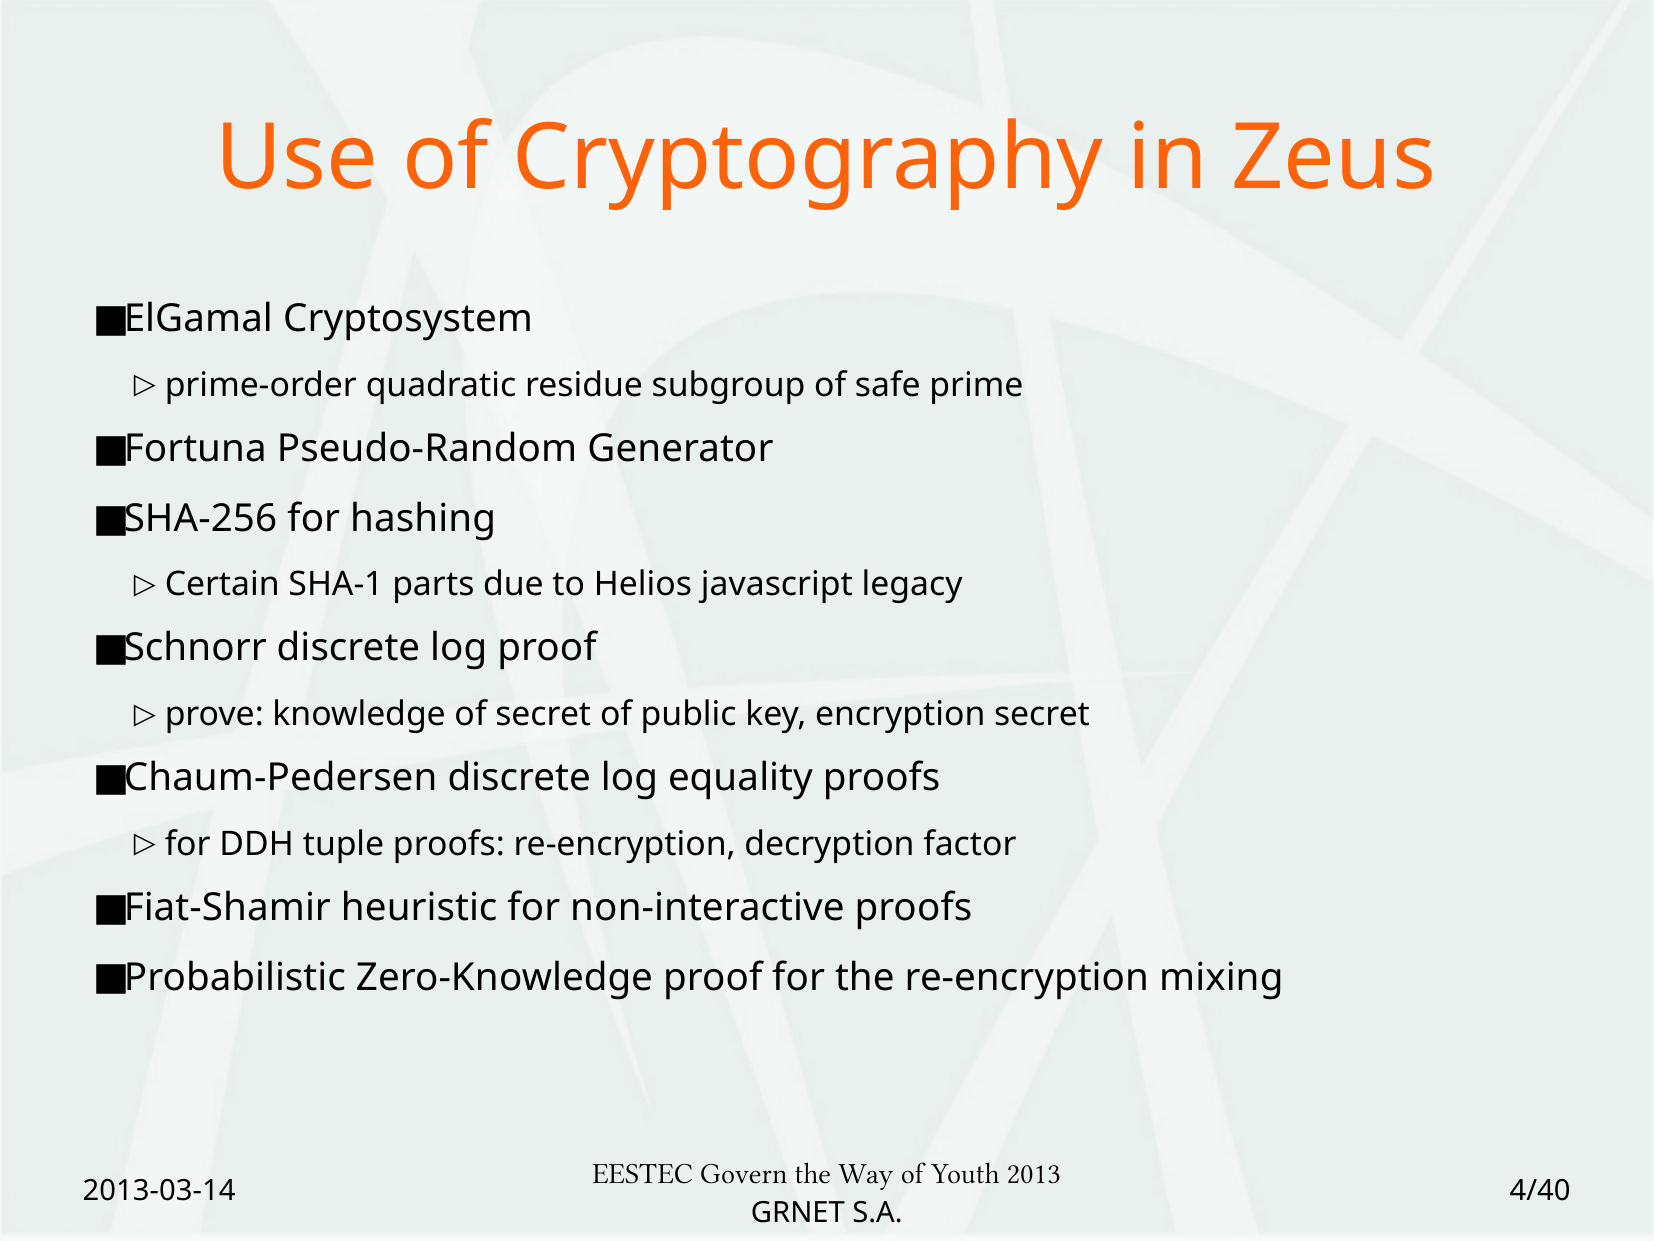

# Use of Cryptography in Zeus
ElGamal Cryptosystem
prime-order quadratic residue subgroup of safe prime
Fortuna Pseudo-Random Generator
SHA-256 for hashing
Certain SHA-1 parts due to Helios javascript legacy
Schnorr discrete log proof
prove: knowledge of secret of public key, encryption secret
Chaum-Pedersen discrete log equality proofs
for DDH tuple proofs: re-encryption, decryption factor
Fiat-Shamir heuristic for non-interactive proofs
Probabilistic Zero-Knowledge proof for the re-encryption mixing
GRNET S.A.
2013-03-14
4